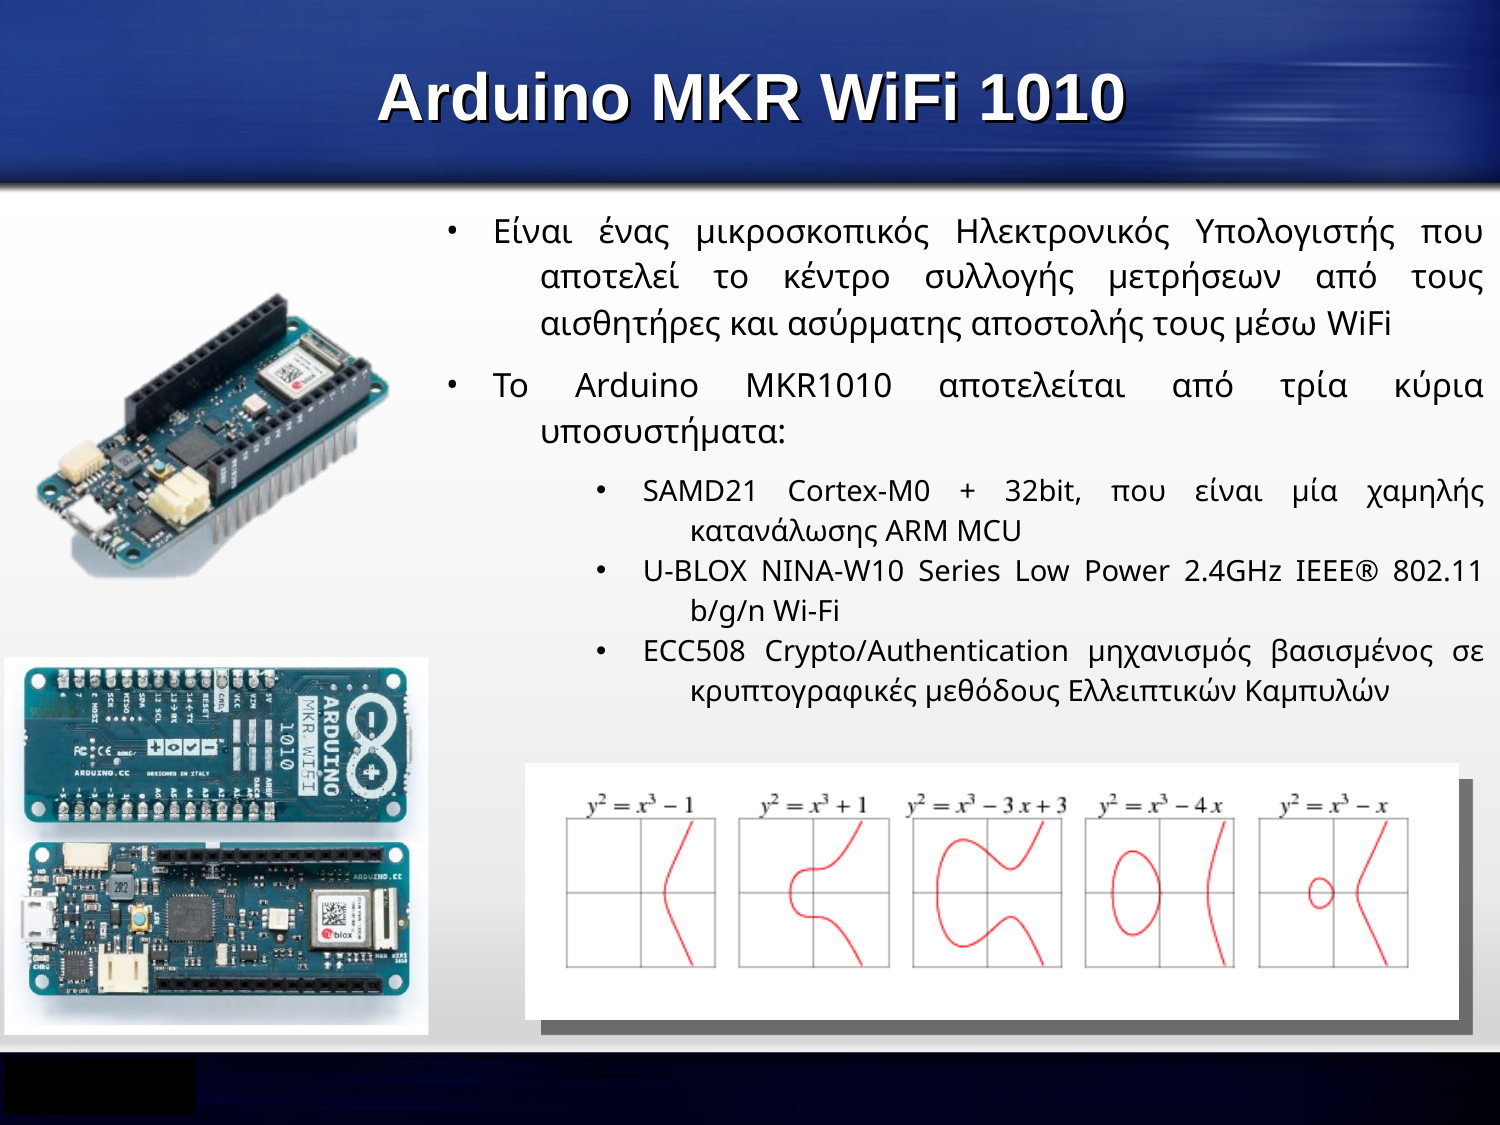

# Arduino MKR WiFi 1010
Είναι ένας μικροσκοπικός Ηλεκτρονικός Υπολογιστής που αποτελεί το κέντρο συλλογής μετρήσεων από τους αισθητήρες και ασύρματης αποστολής τους μέσω WiFi
Το Arduino MKR1010 αποτελείται από τρία κύρια υποσυστήματα:
SAMD21 Cortex-M0 + 32bit, που είναι μία χαμηλής κατανάλωσης ARM MCU
U-BLOX NINA-W10 Series Low Power 2.4GHz IEEE® 802.11 b/g/n Wi-Fi
ECC508 Crypto/Authentication μηχανισμός βασισμένος σε κρυπτογραφικές μεθόδους Ελλειπτικών Καμπυλών